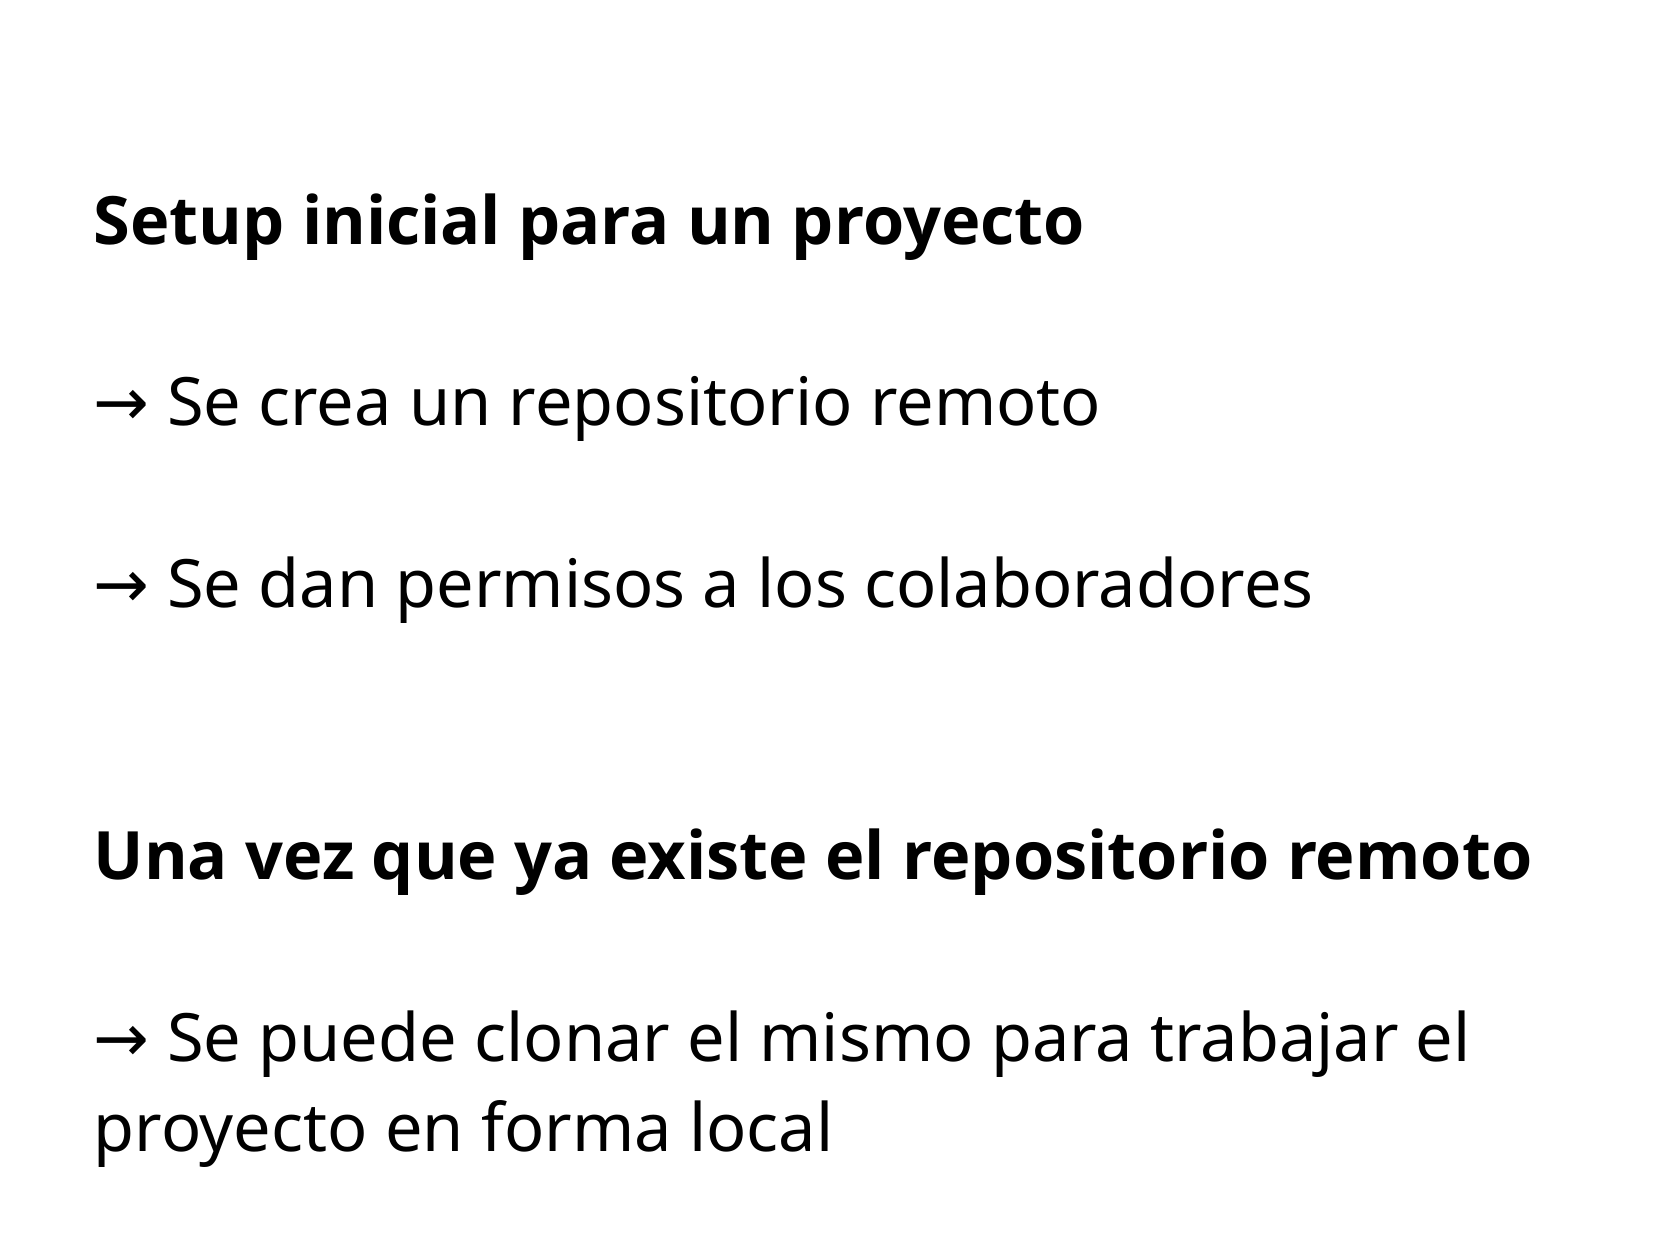

Setup inicial para un proyecto
→ Se crea un repositorio remoto
→ Se dan permisos a los colaboradores
Una vez que ya existe el repositorio remoto
→ Se puede clonar el mismo para trabajar el
proyecto en forma local